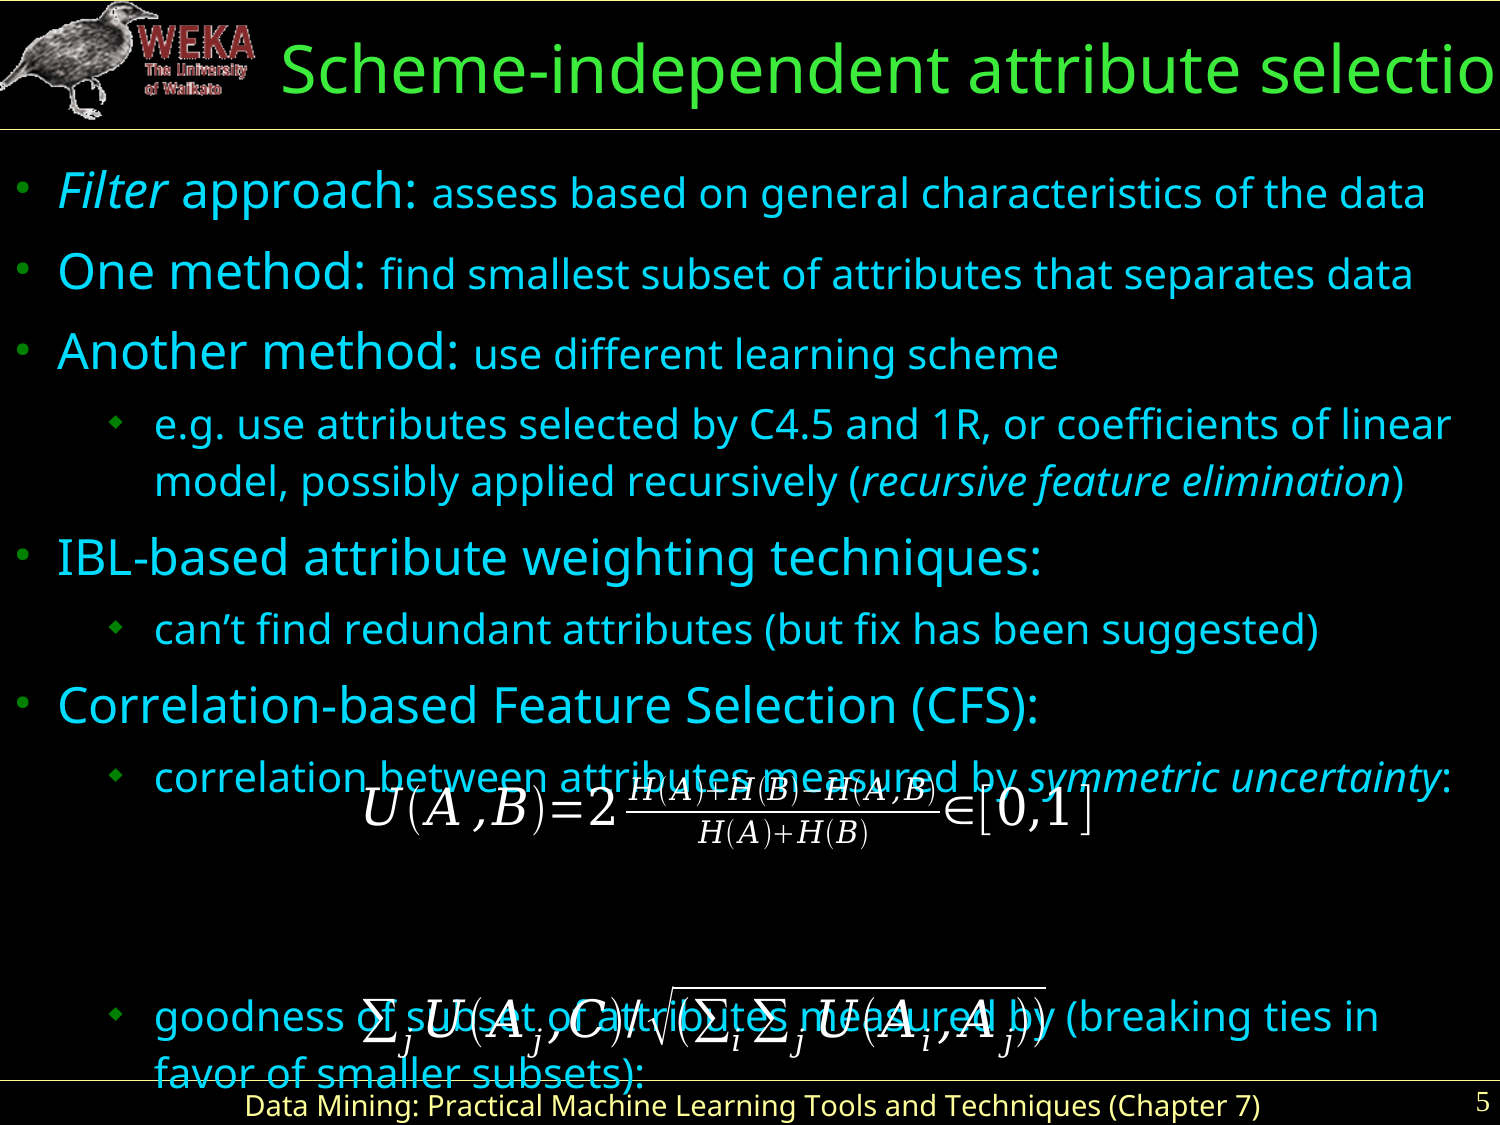

# Scheme-independent attribute selection
Filter approach: assess based on general characteristics of the data
One method: find smallest subset of attributes that separates data
Another method: use different learning scheme
e.g. use attributes selected by C4.5 and 1R, or coefficients of linear model, possibly applied recursively (recursive feature elimination)
IBL-based attribute weighting techniques:
can’t find redundant attributes (but fix has been suggested)
Correlation-based Feature Selection (CFS):
correlation between attributes measured by symmetric uncertainty:
goodness of subset of attributes measured by (breaking ties in favor of smaller subsets):
Data Mining: Practical Machine Learning Tools and Techniques (Chapter 7)
5